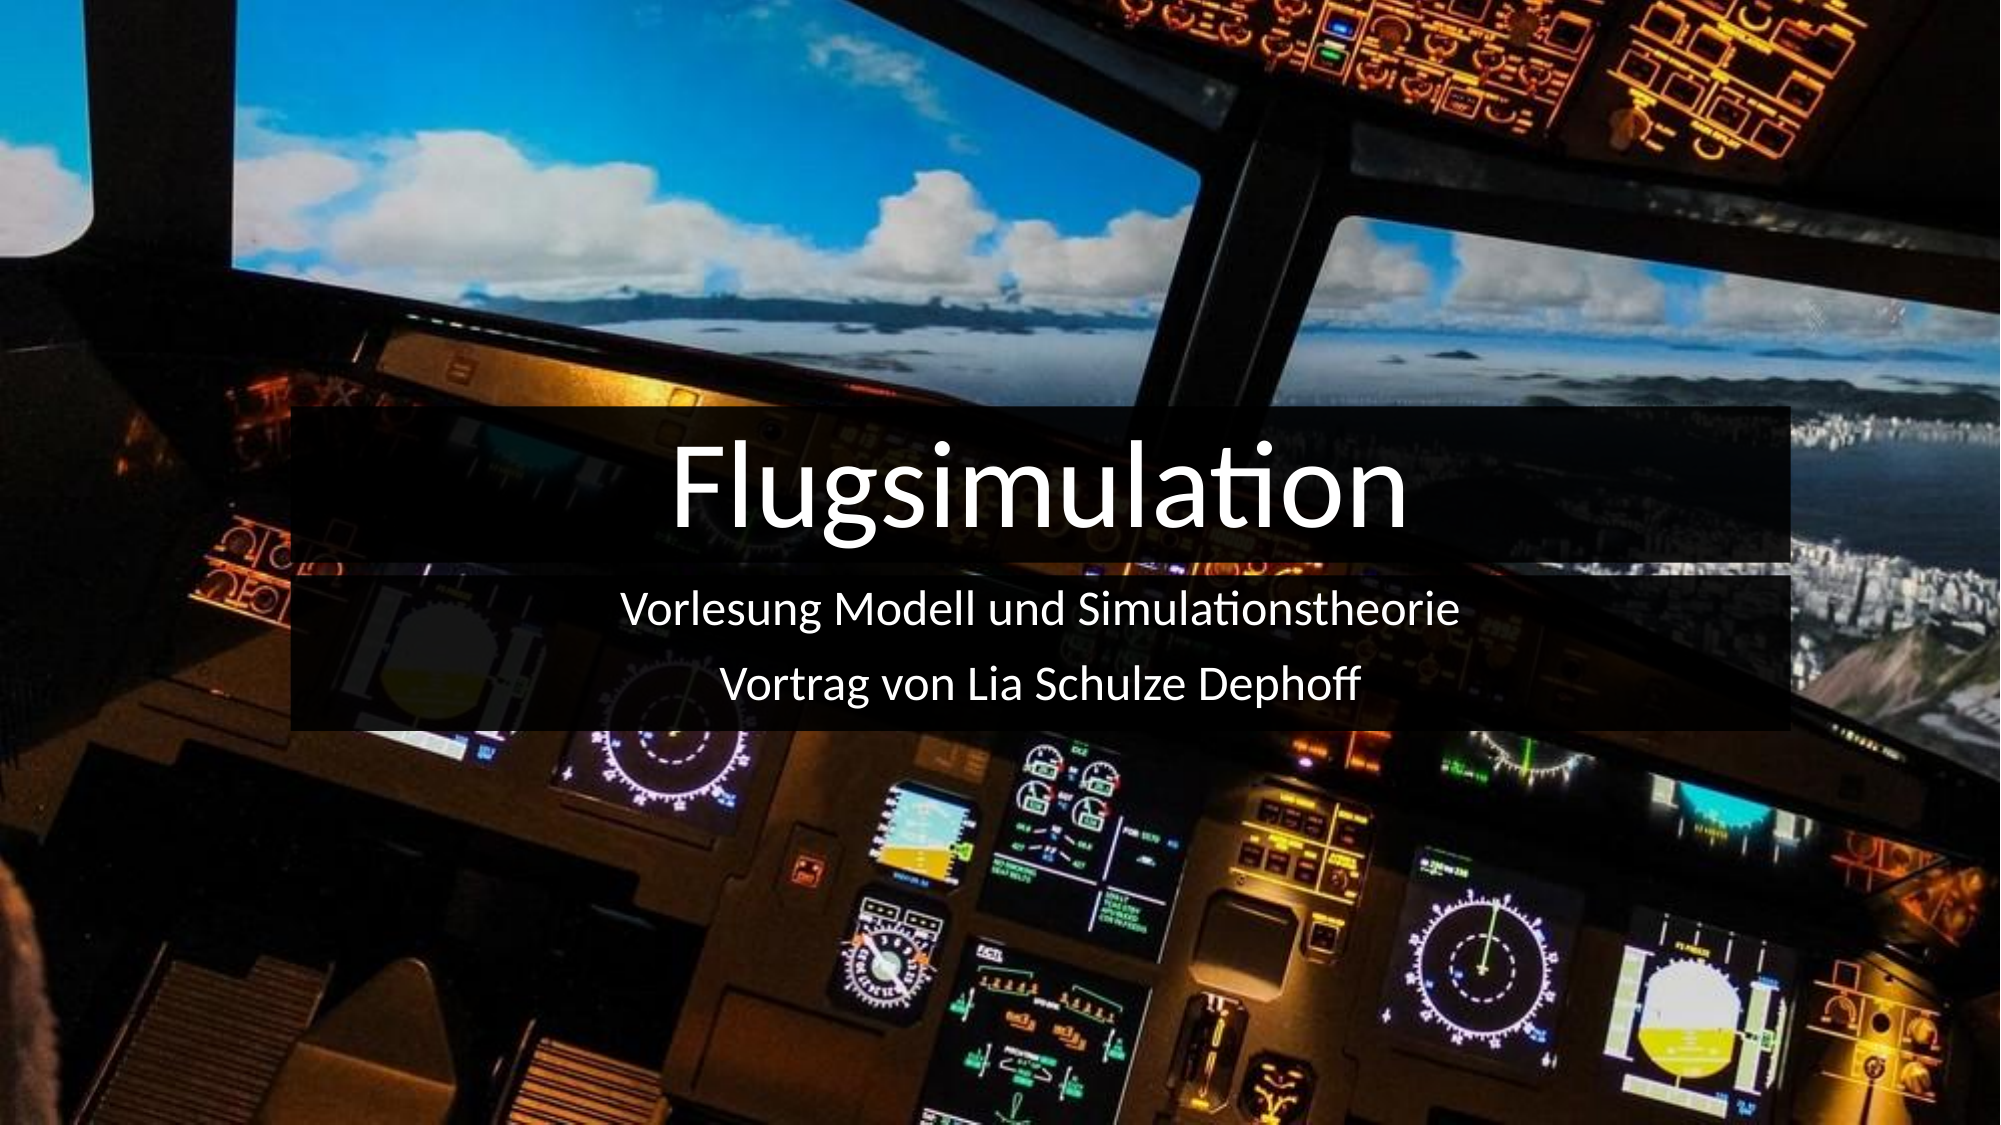

# Flugsimulation
Vorlesung Modell und Simulationstheorie
Vortrag von Lia Schulze Dephoff